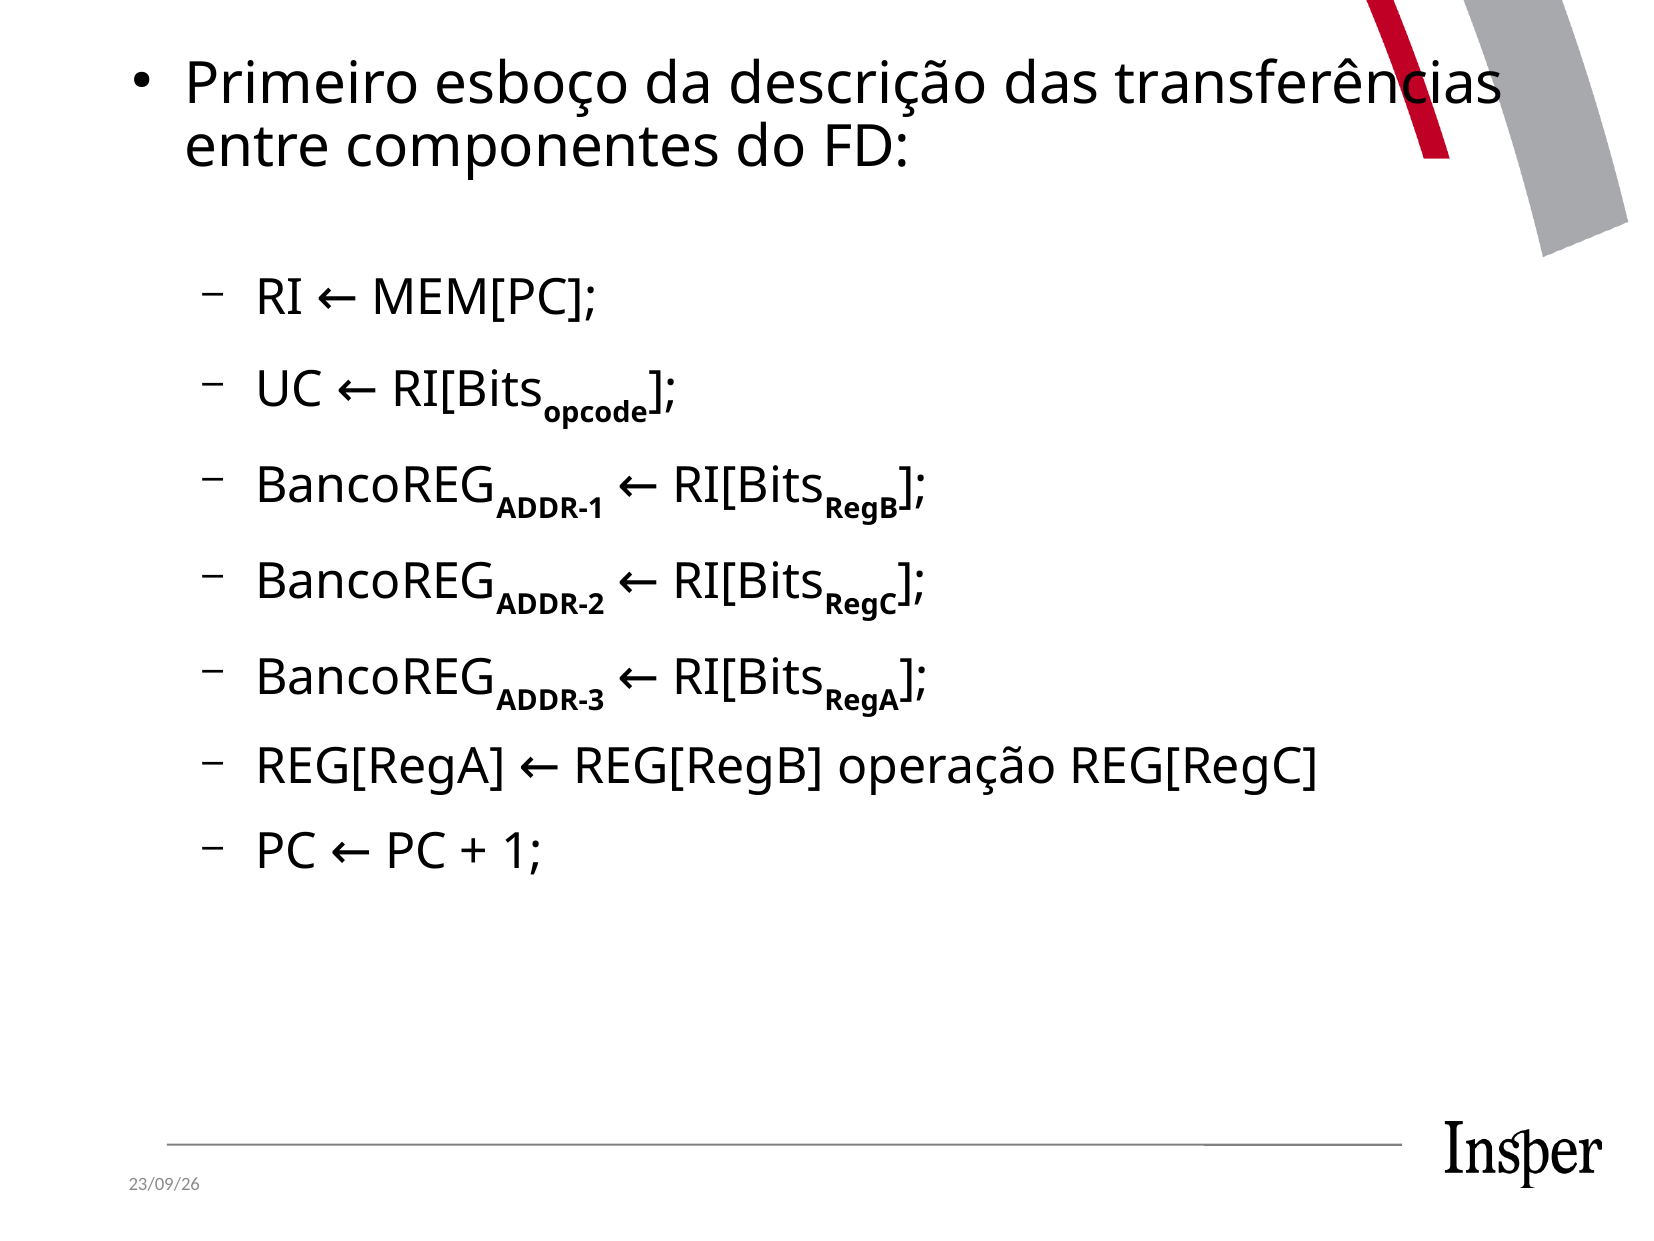

# Primeiro esboço da descrição das transferências entre componentes do FD:
RI ← MEM[PC];
UC ← RI[Bitsopcode];
BancoREGADDR-1 ← RI[BitsRegB];
BancoREGADDR-2 ← RI[BitsRegC];
BancoREGADDR-3 ← RI[BitsRegA];
REG[RegA] ← REG[RegB] operação REG[RegC]
PC ← PC + 1;